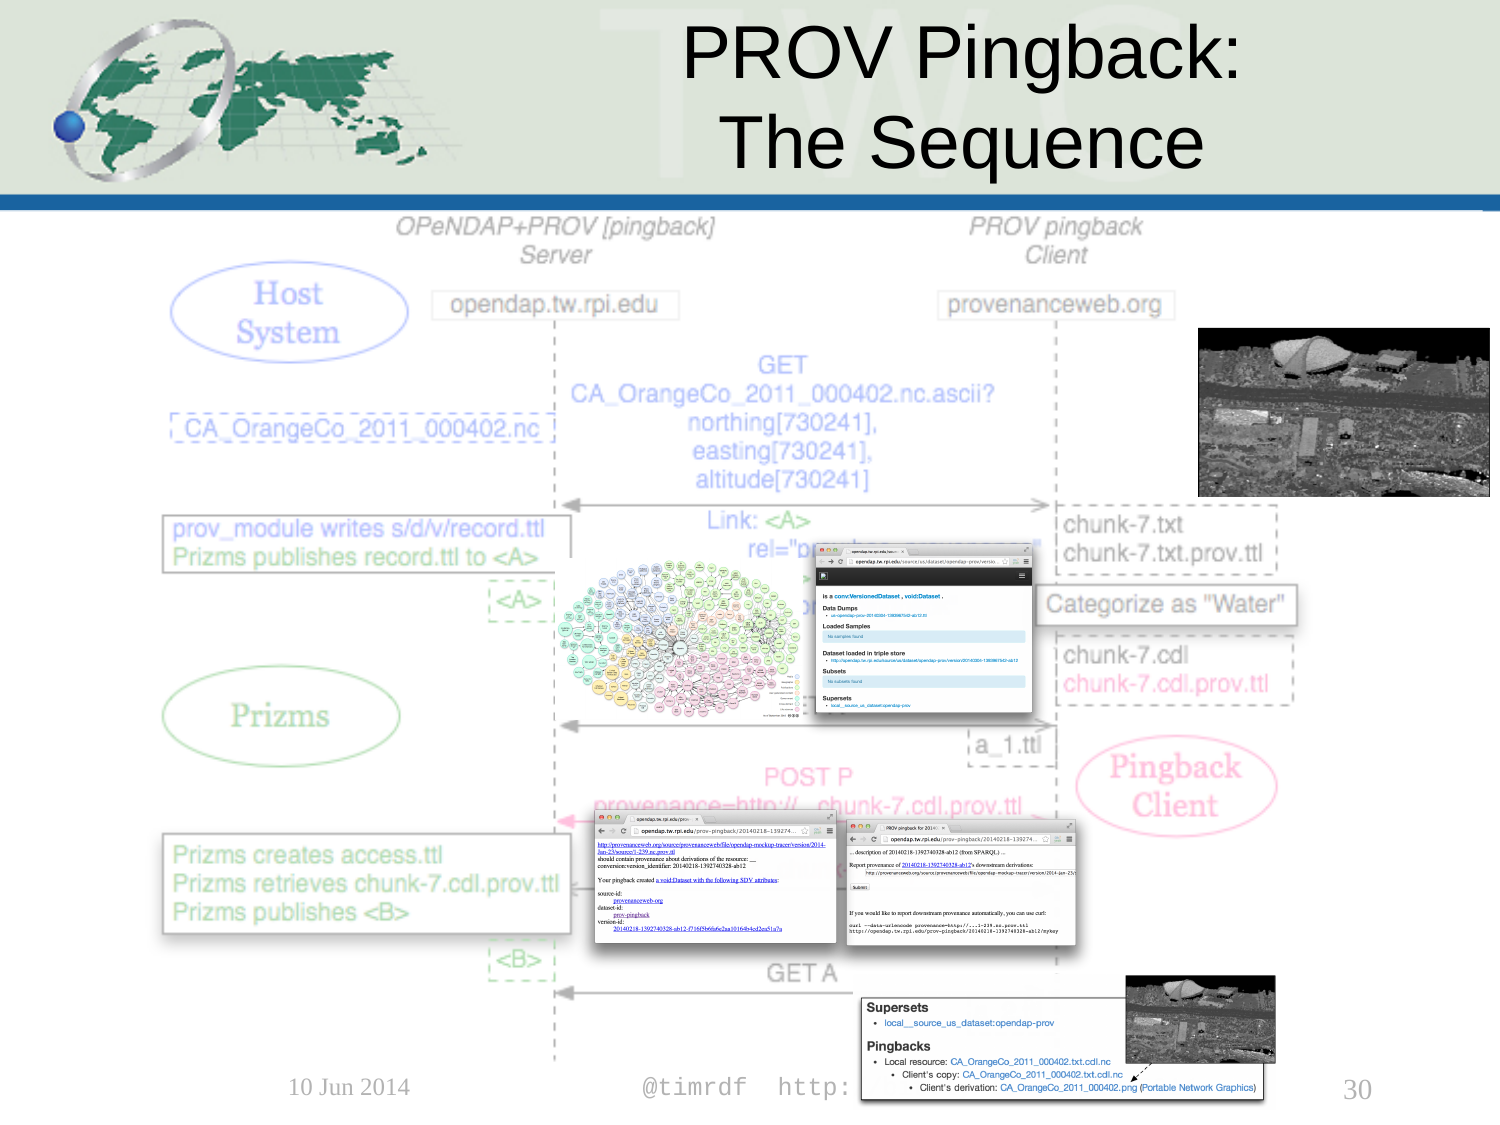

# PROV Pingback: The Sequence
10 Jun 2014
@timrdf http://bit.ly/lebo-ipaw-2014
30